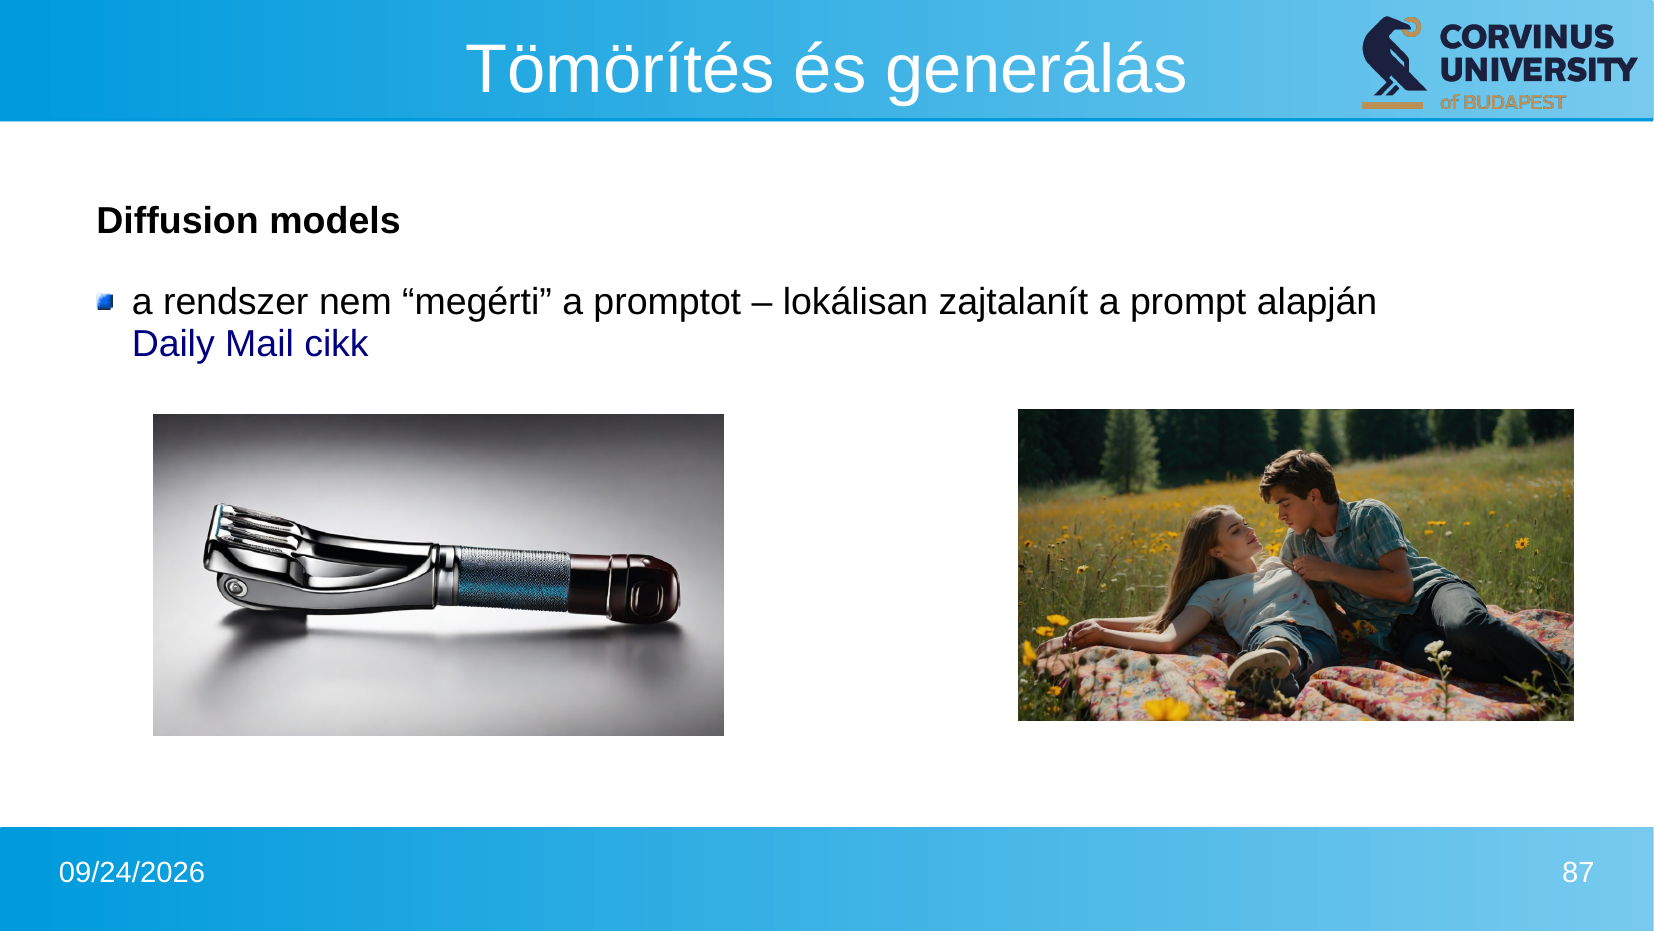

# Tömörítés és generálás
Diffusion models
a rendszer nem “megérti” a promptot – lokálisan zajtalanít a prompt alapján
Daily Mail cikk
87